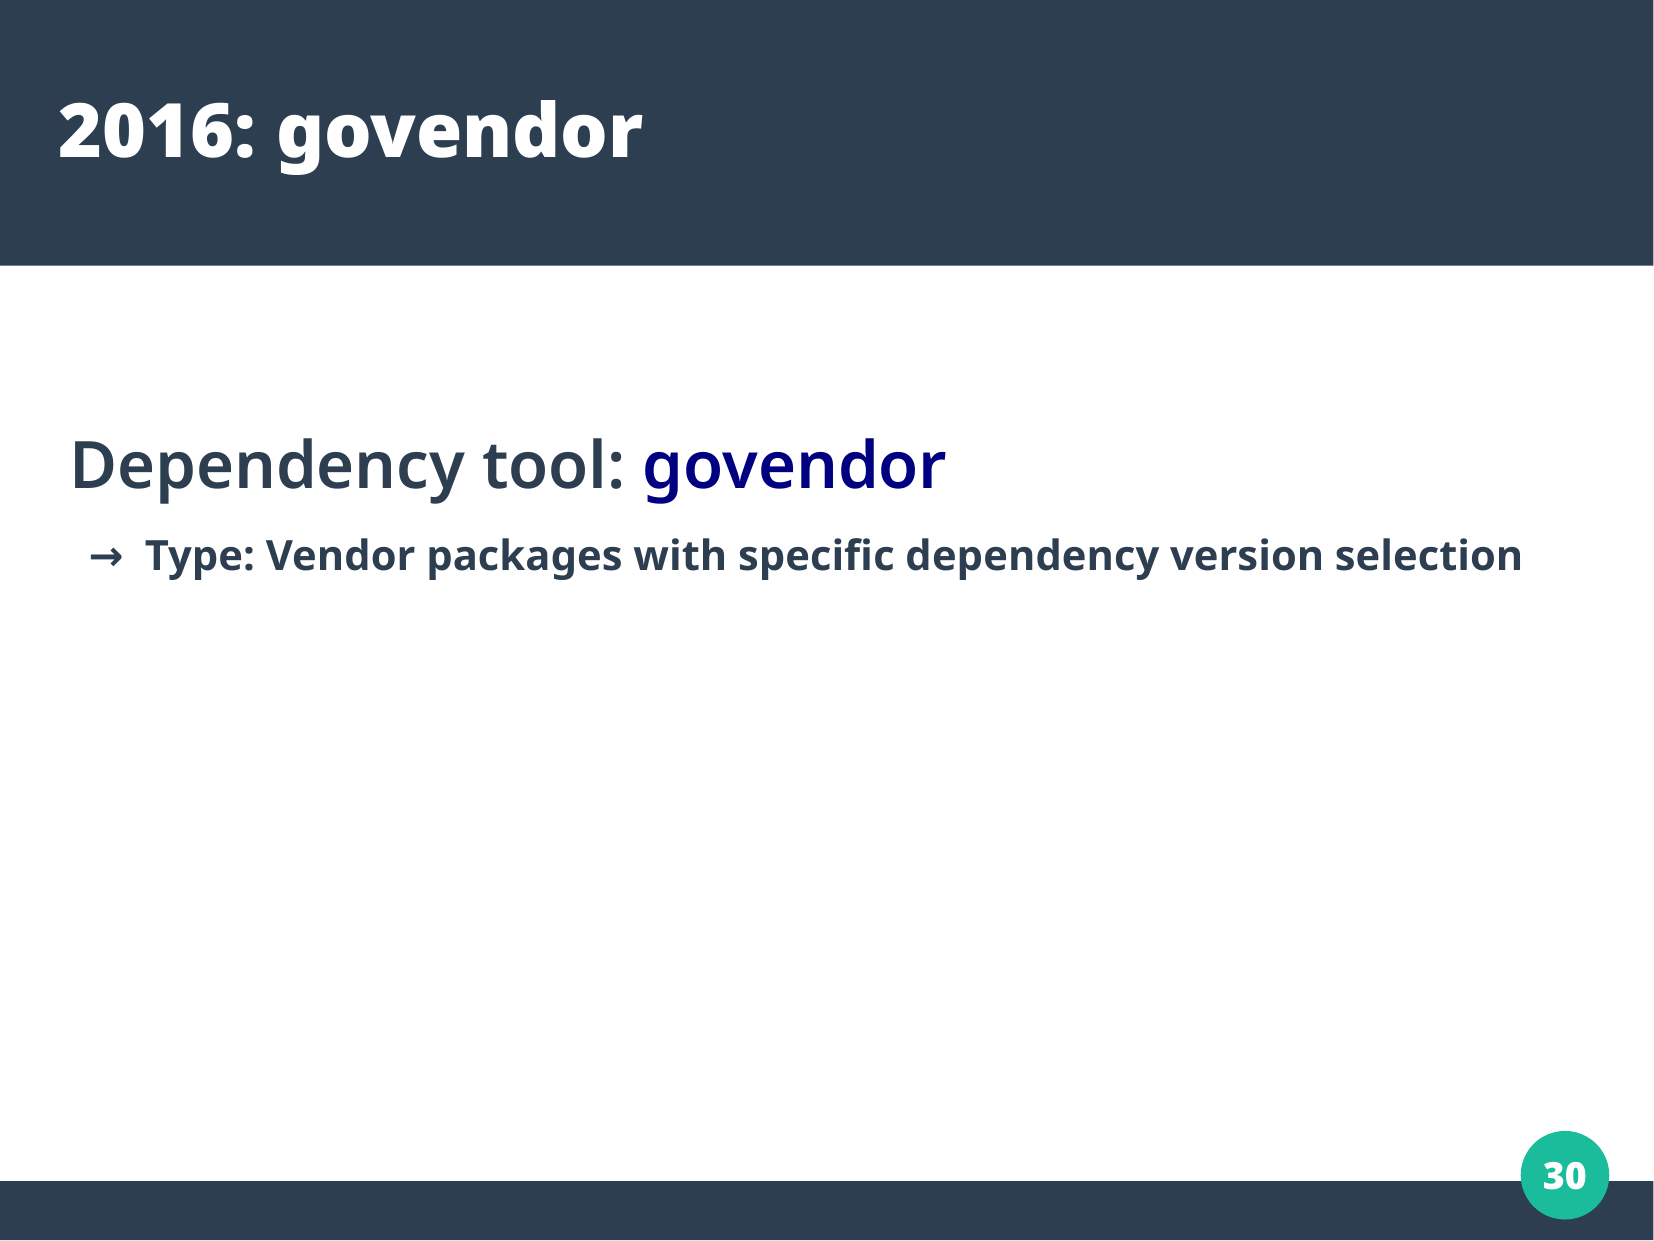

# 2016: govendor
Dependency tool: govendor
→ Type: Vendor packages with specific dependency version selection
30